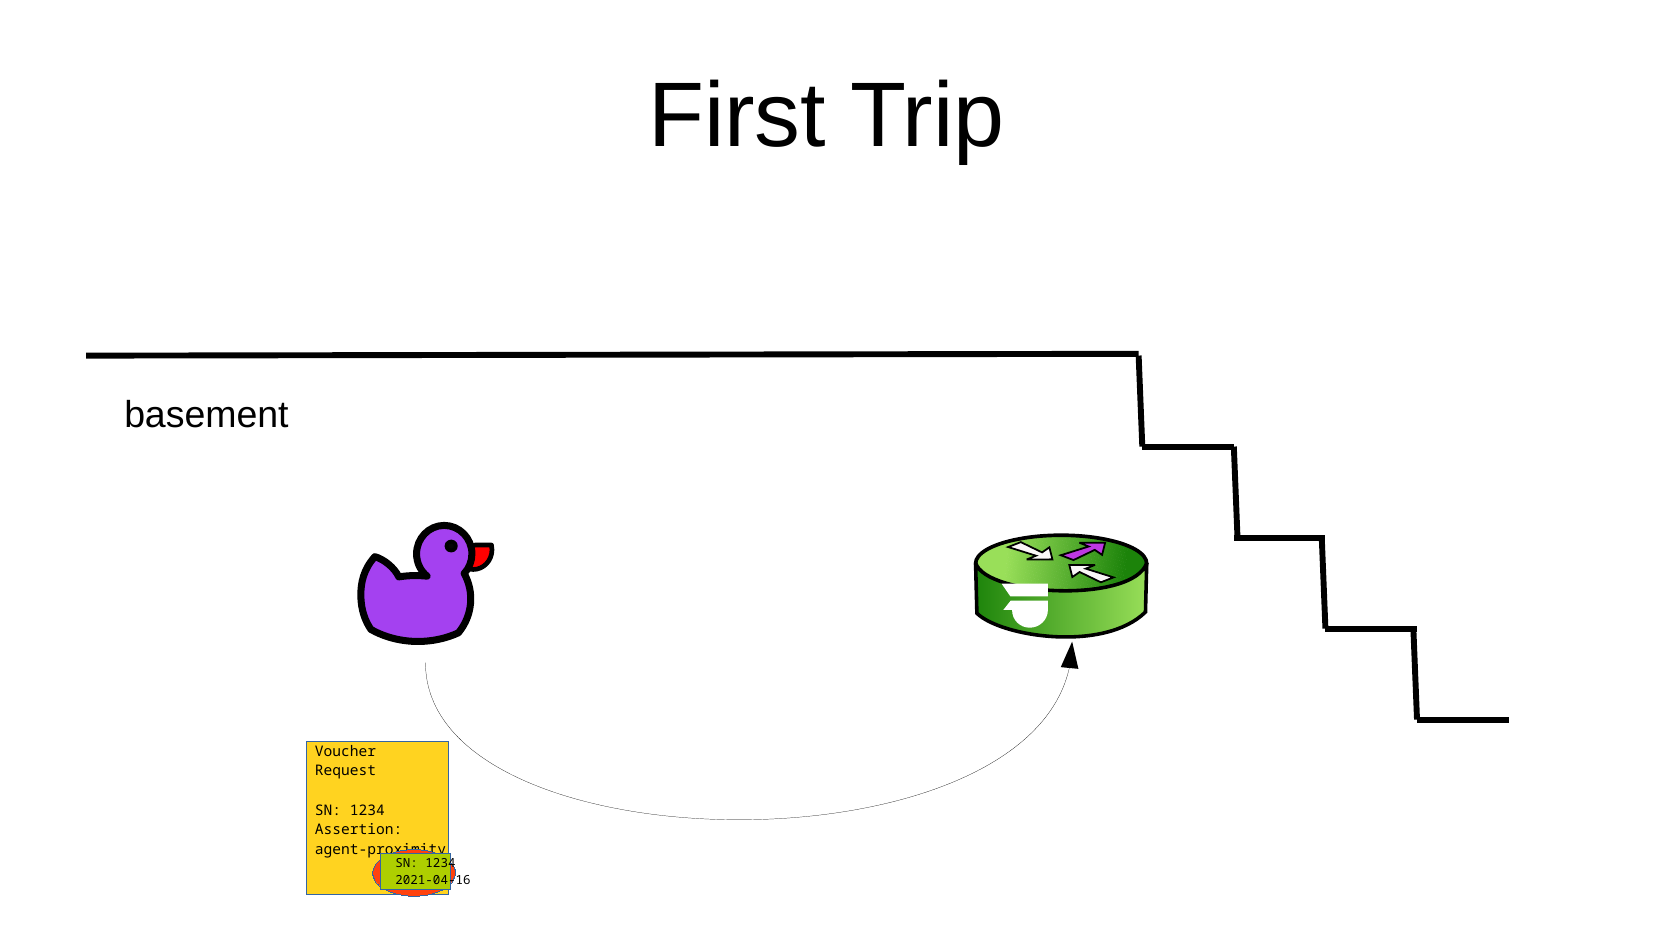

# First Trip
basement
Voucher
Request
SN: 1234
Assertion:
agent-proximity
SN: 1234
2021-04-16